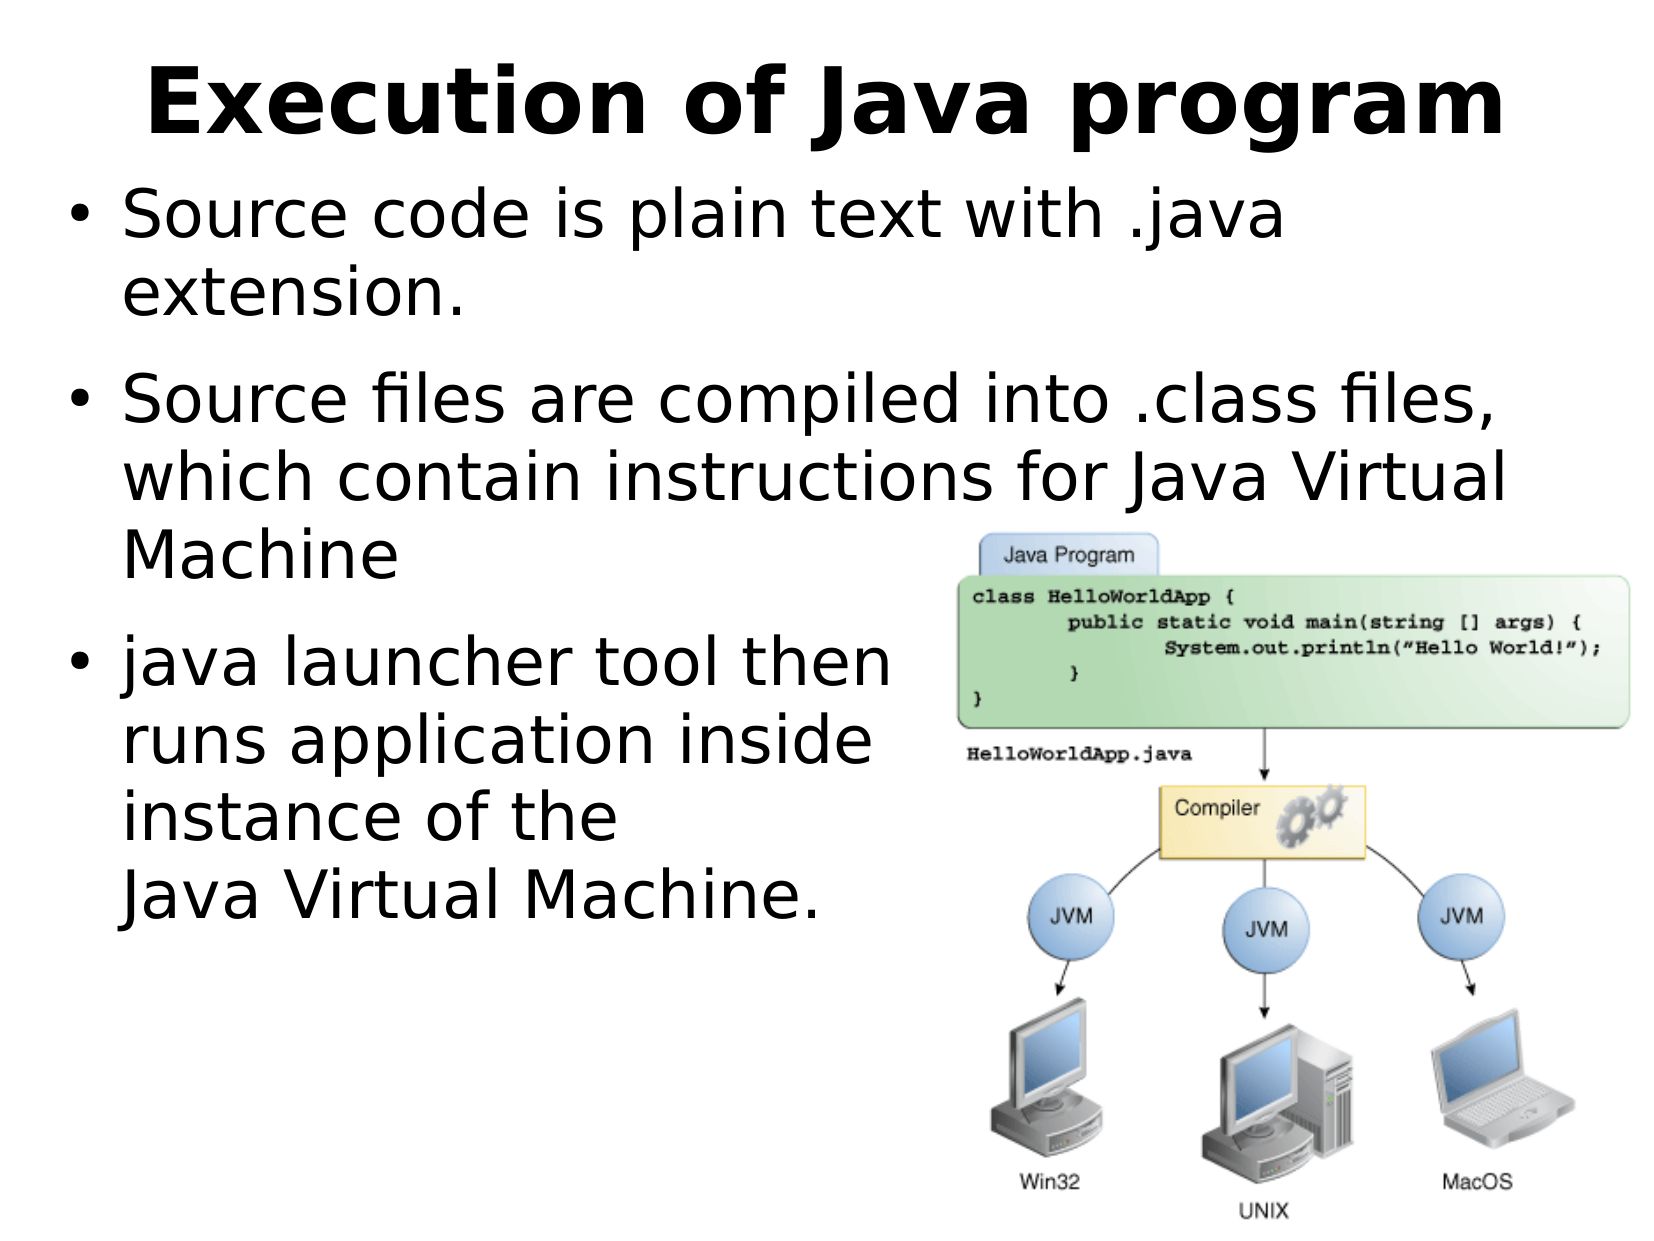

# Execution of Java program
Source code is plain text with .java extension.
Source files are compiled into .class files, which contain instructions for Java Virtual Machine
java launcher tool then
runs application inside
instance of the
Java Virtual Machine.